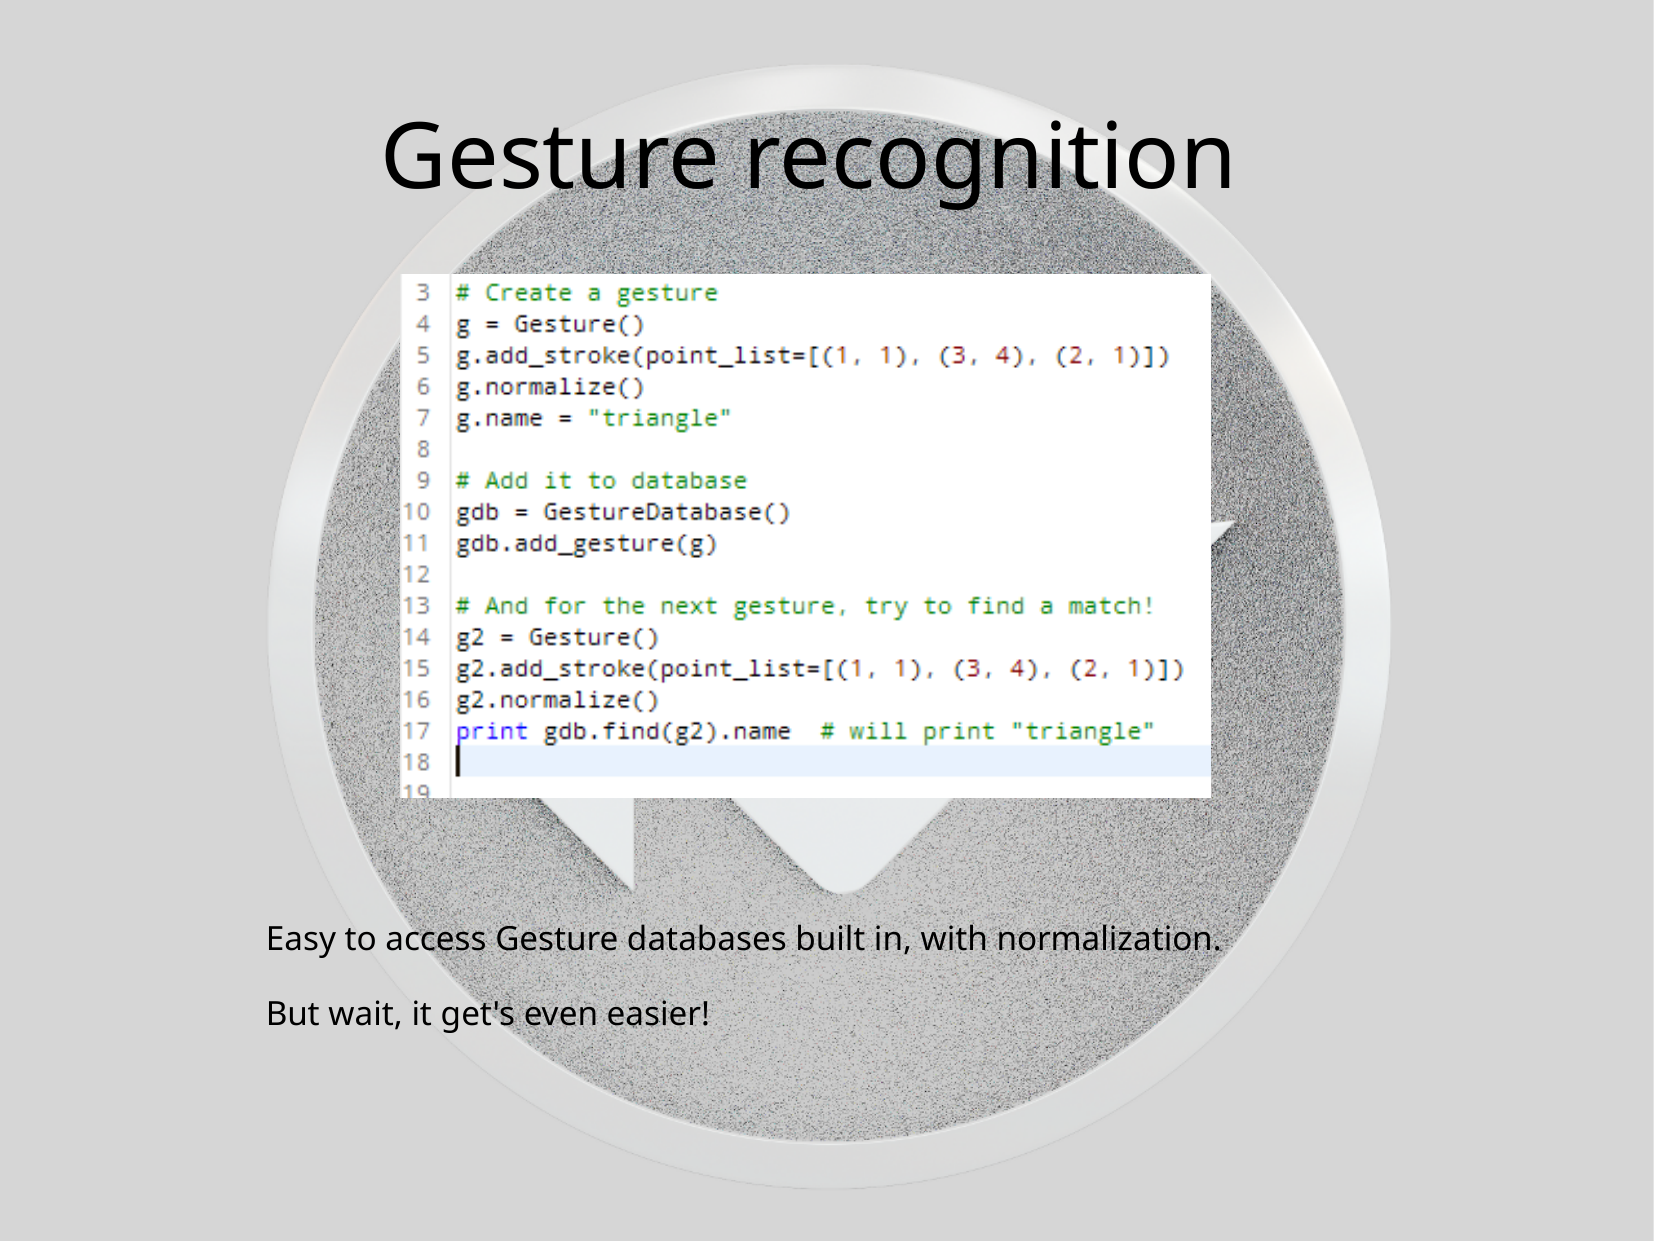

# Gesture recognition
Easy to access Gesture databases built in, with normalization.
But wait, it get's even easier!